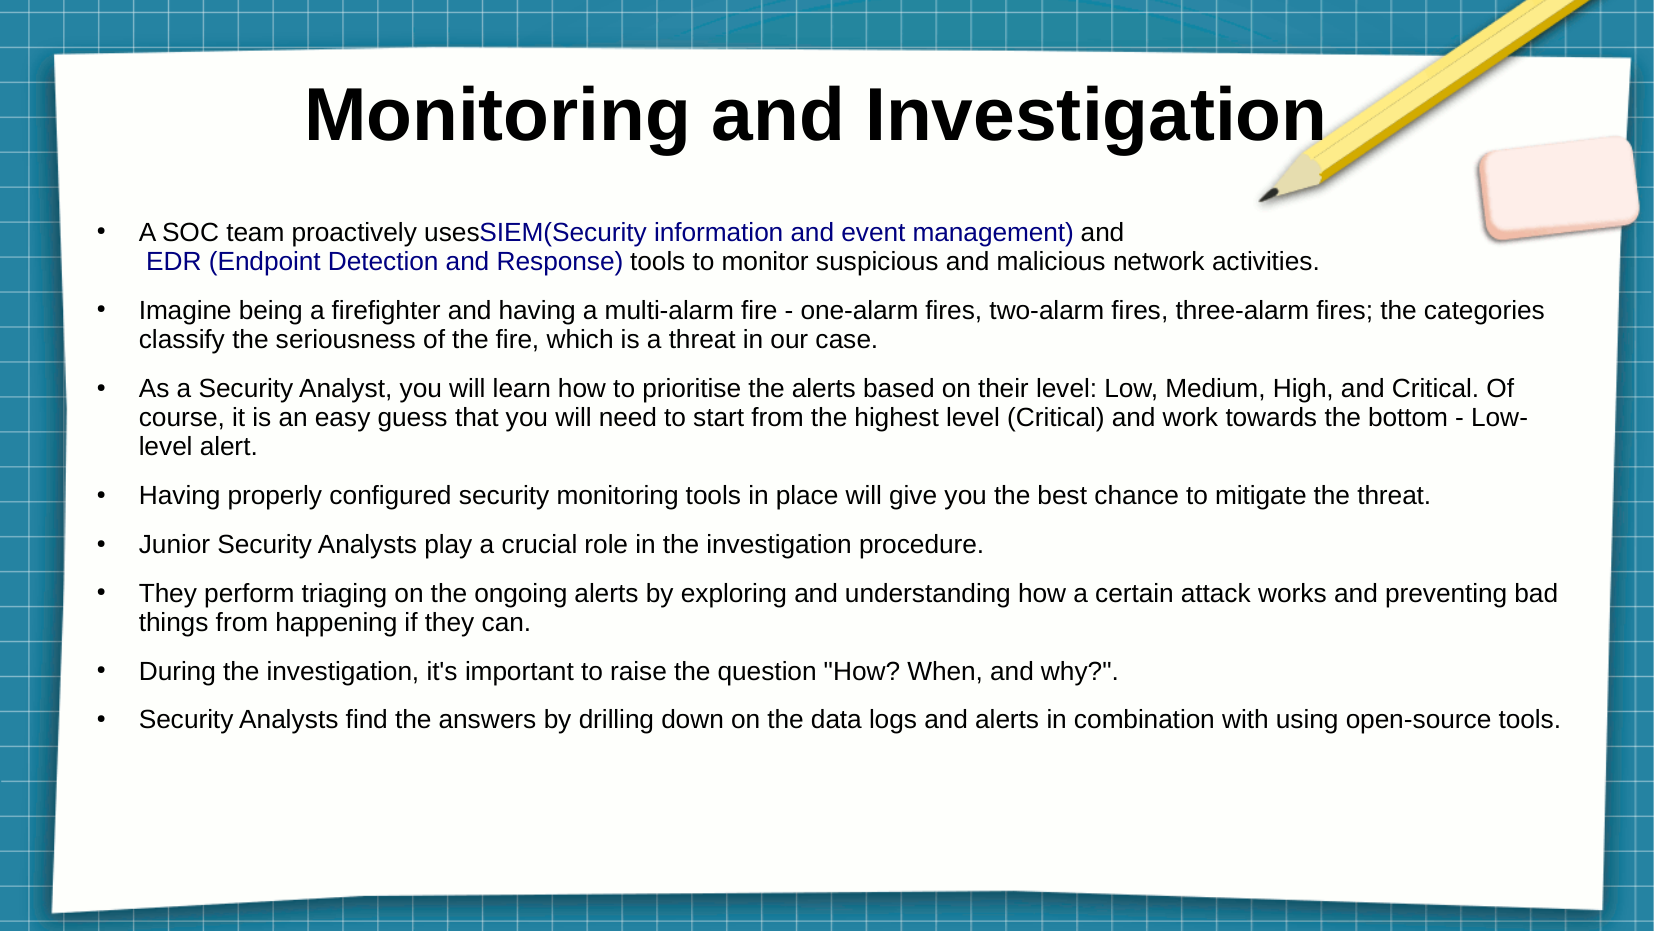

# Monitoring and Investigation
A SOC team proactively usesSIEM(Security information and event management) and EDR (Endpoint Detection and Response) tools to monitor suspicious and malicious network activities.
Imagine being a firefighter and having a multi-alarm fire - one-alarm fires, two-alarm fires, three-alarm fires; the categories classify the seriousness of the fire, which is a threat in our case.
As a Security Analyst, you will learn how to prioritise the alerts based on their level: Low, Medium, High, and Critical. Of course, it is an easy guess that you will need to start from the highest level (Critical) and work towards the bottom - Low-level alert.
Having properly configured security monitoring tools in place will give you the best chance to mitigate the threat.
Junior Security Analysts play a crucial role in the investigation procedure.
They perform triaging on the ongoing alerts by exploring and understanding how a certain attack works and preventing bad things from happening if they can.
During the investigation, it's important to raise the question "How? When, and why?".
Security Analysts find the answers by drilling down on the data logs and alerts in combination with using open-source tools.